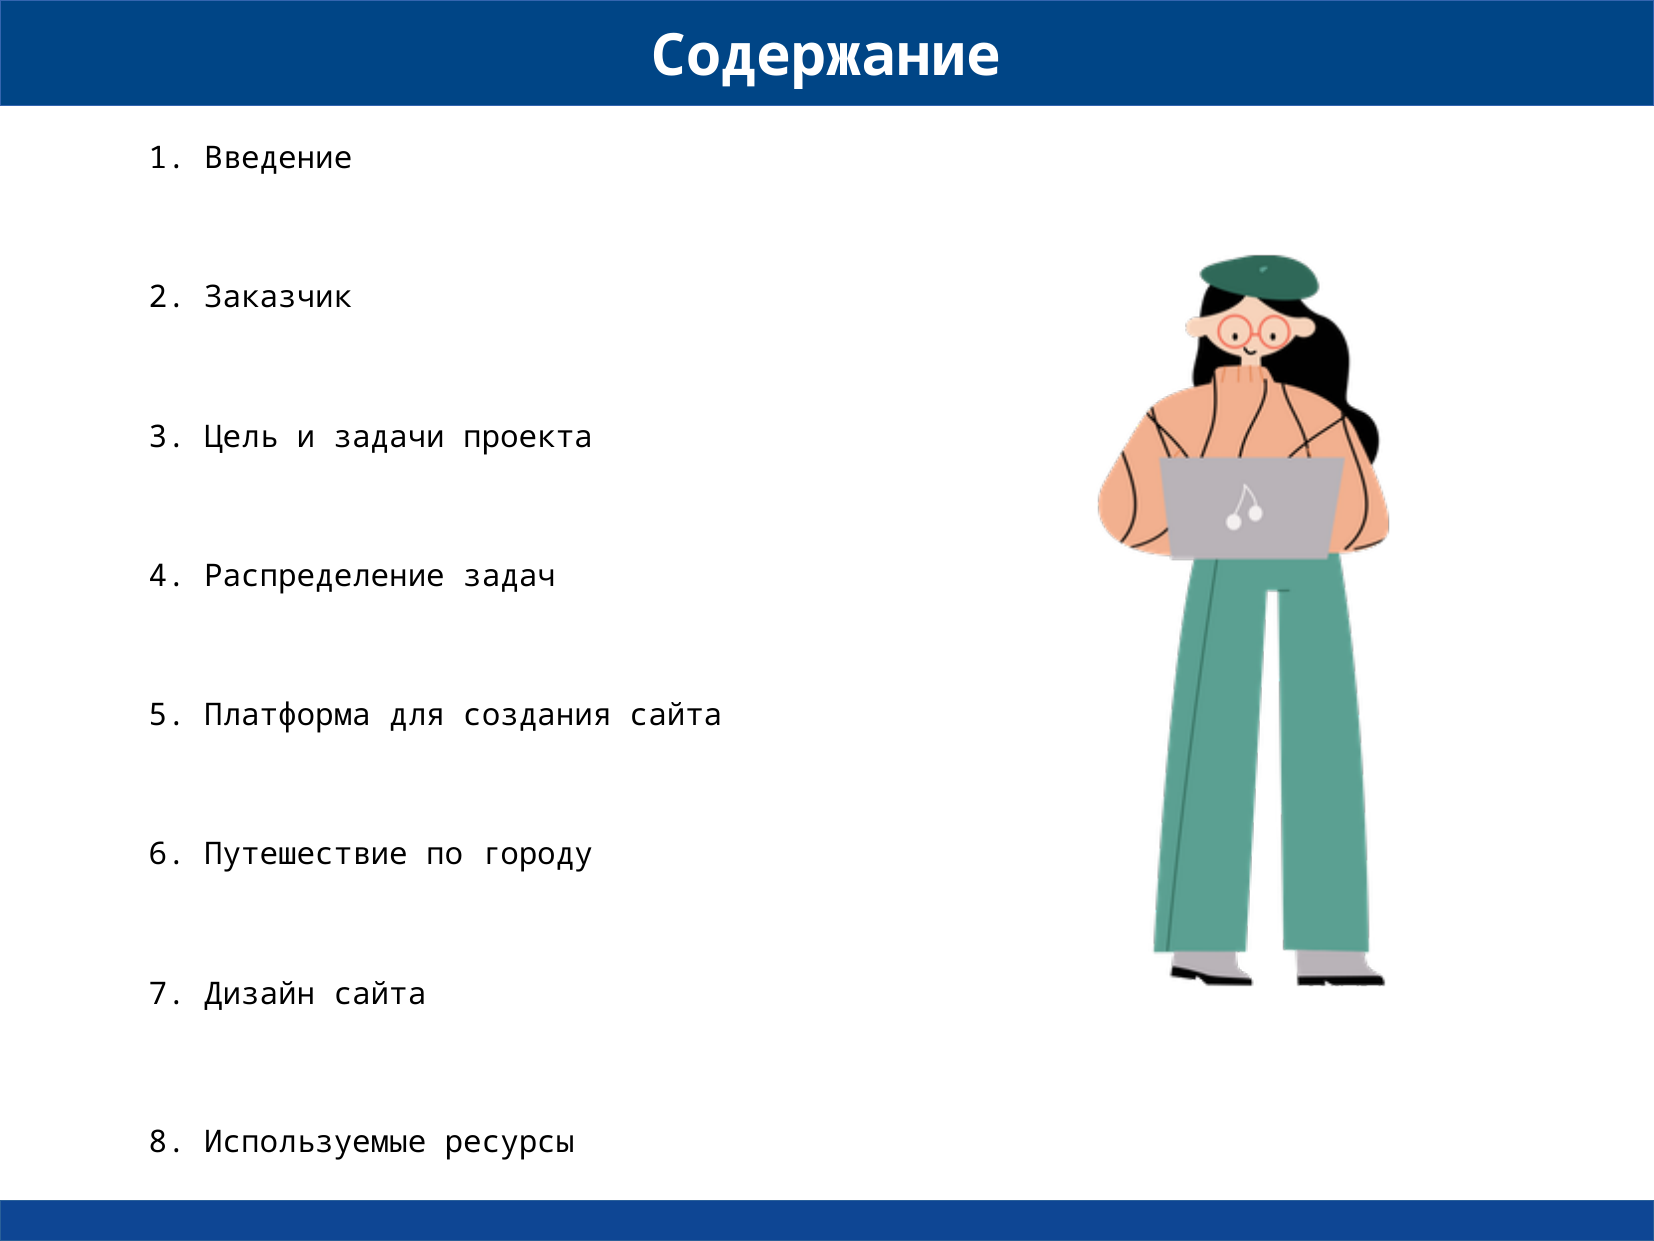

# Содержание
1. Введение
2. Заказчик
3. Цель и задачи проекта
4. Распределение задач
5. Платформа для создания сайта
6. Путешествие по городу
7. Дизайн сайта
8. Используемые ресурсы
Your name here (insert->page number)
2